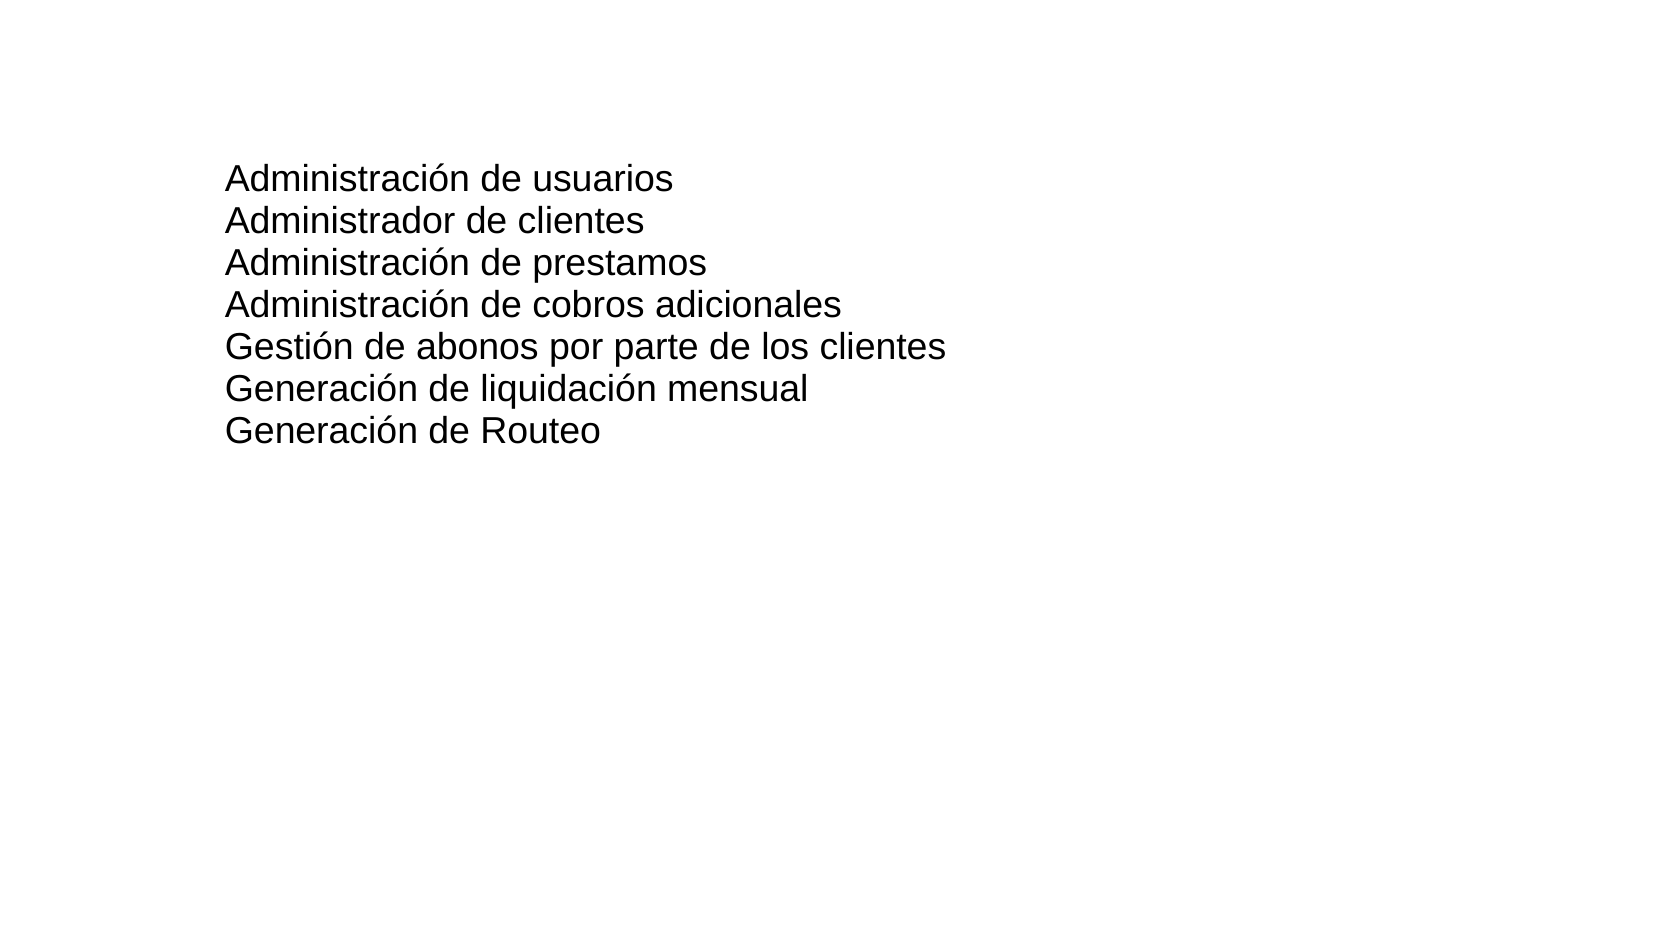

Administración de usuarios
Administrador de clientes
Administración de prestamos
Administración de cobros adicionales
Gestión de abonos por parte de los clientes
Generación de liquidación mensual
Generación de Routeo